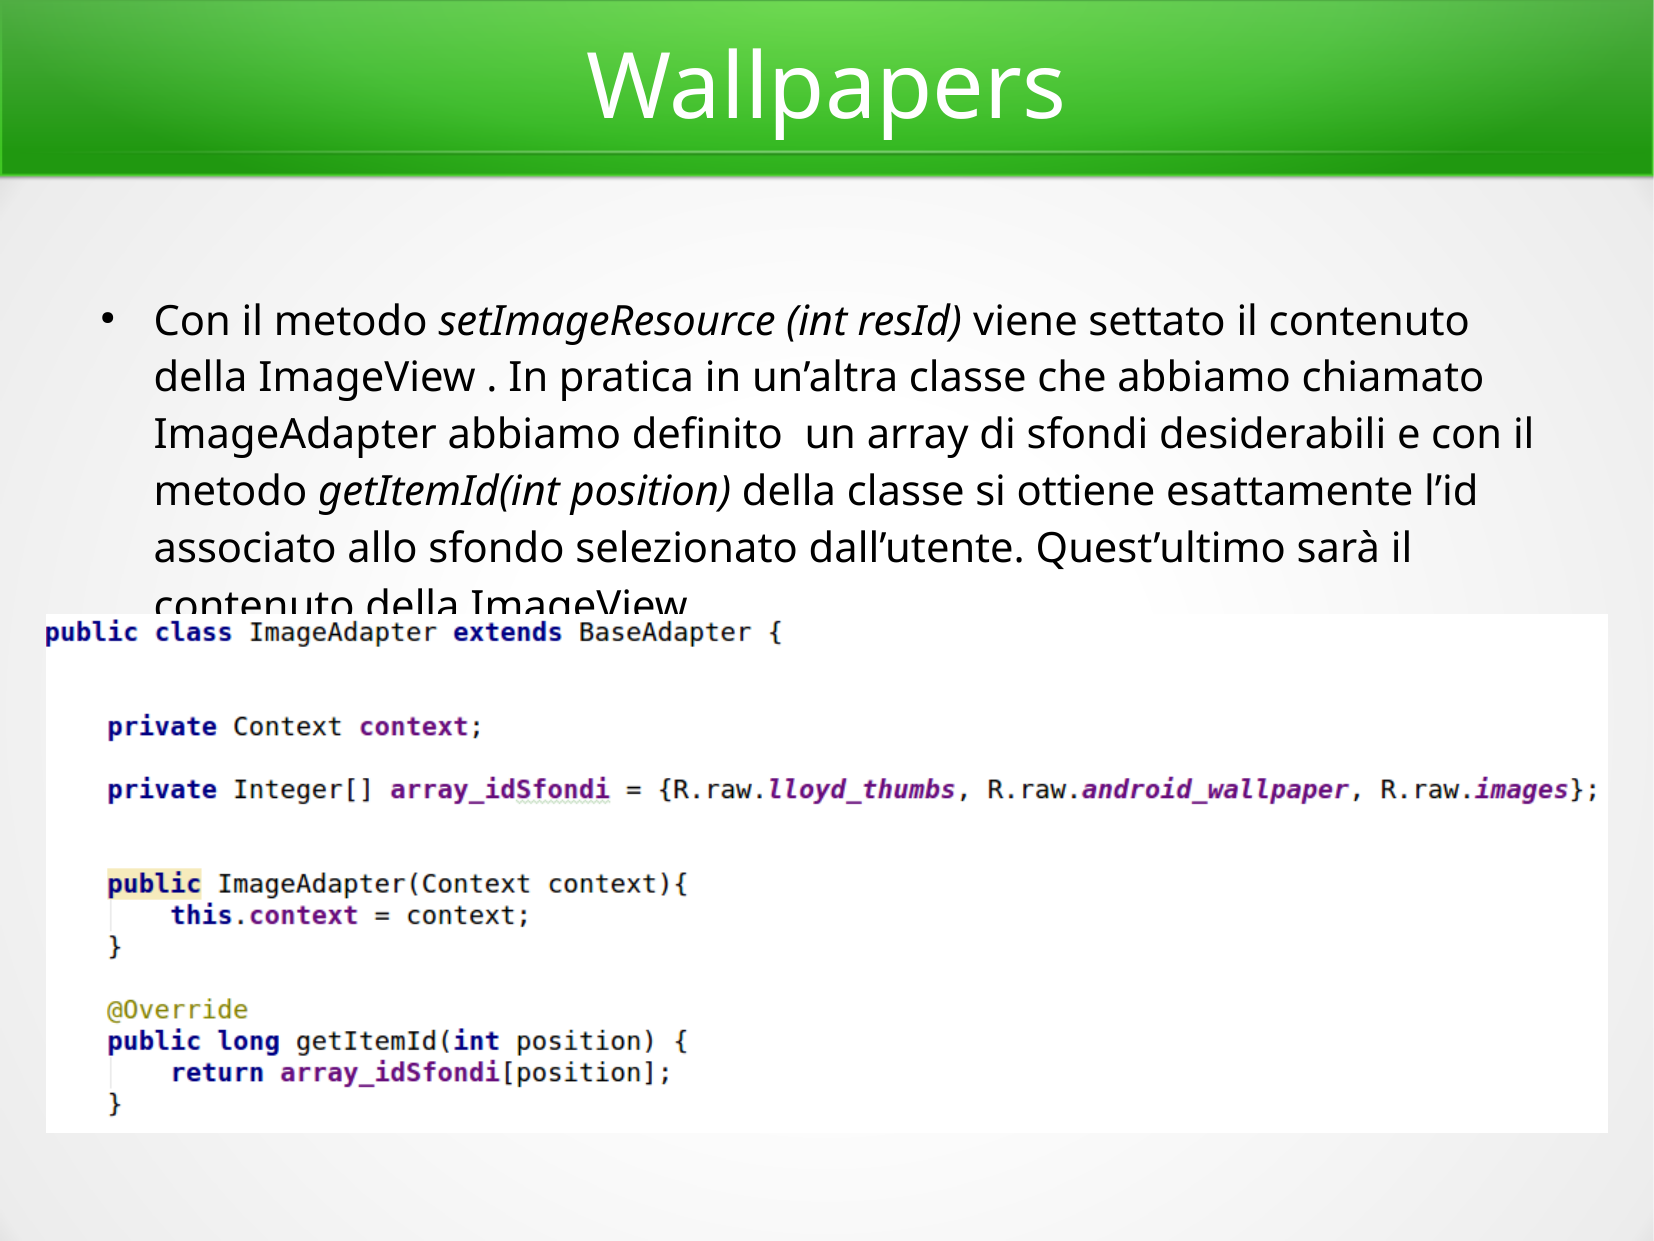

# Wallpapers
Con il metodo setImageResource (int resId) viene settato il contenuto della ImageView . In pratica in un’altra classe che abbiamo chiamato ImageAdapter abbiamo definito un array di sfondi desiderabili e con il metodo getItemId(int position) della classe si ottiene esattamente l’id associato allo sfondo selezionato dall’utente. Quest’ultimo sarà il contenuto della ImageView.